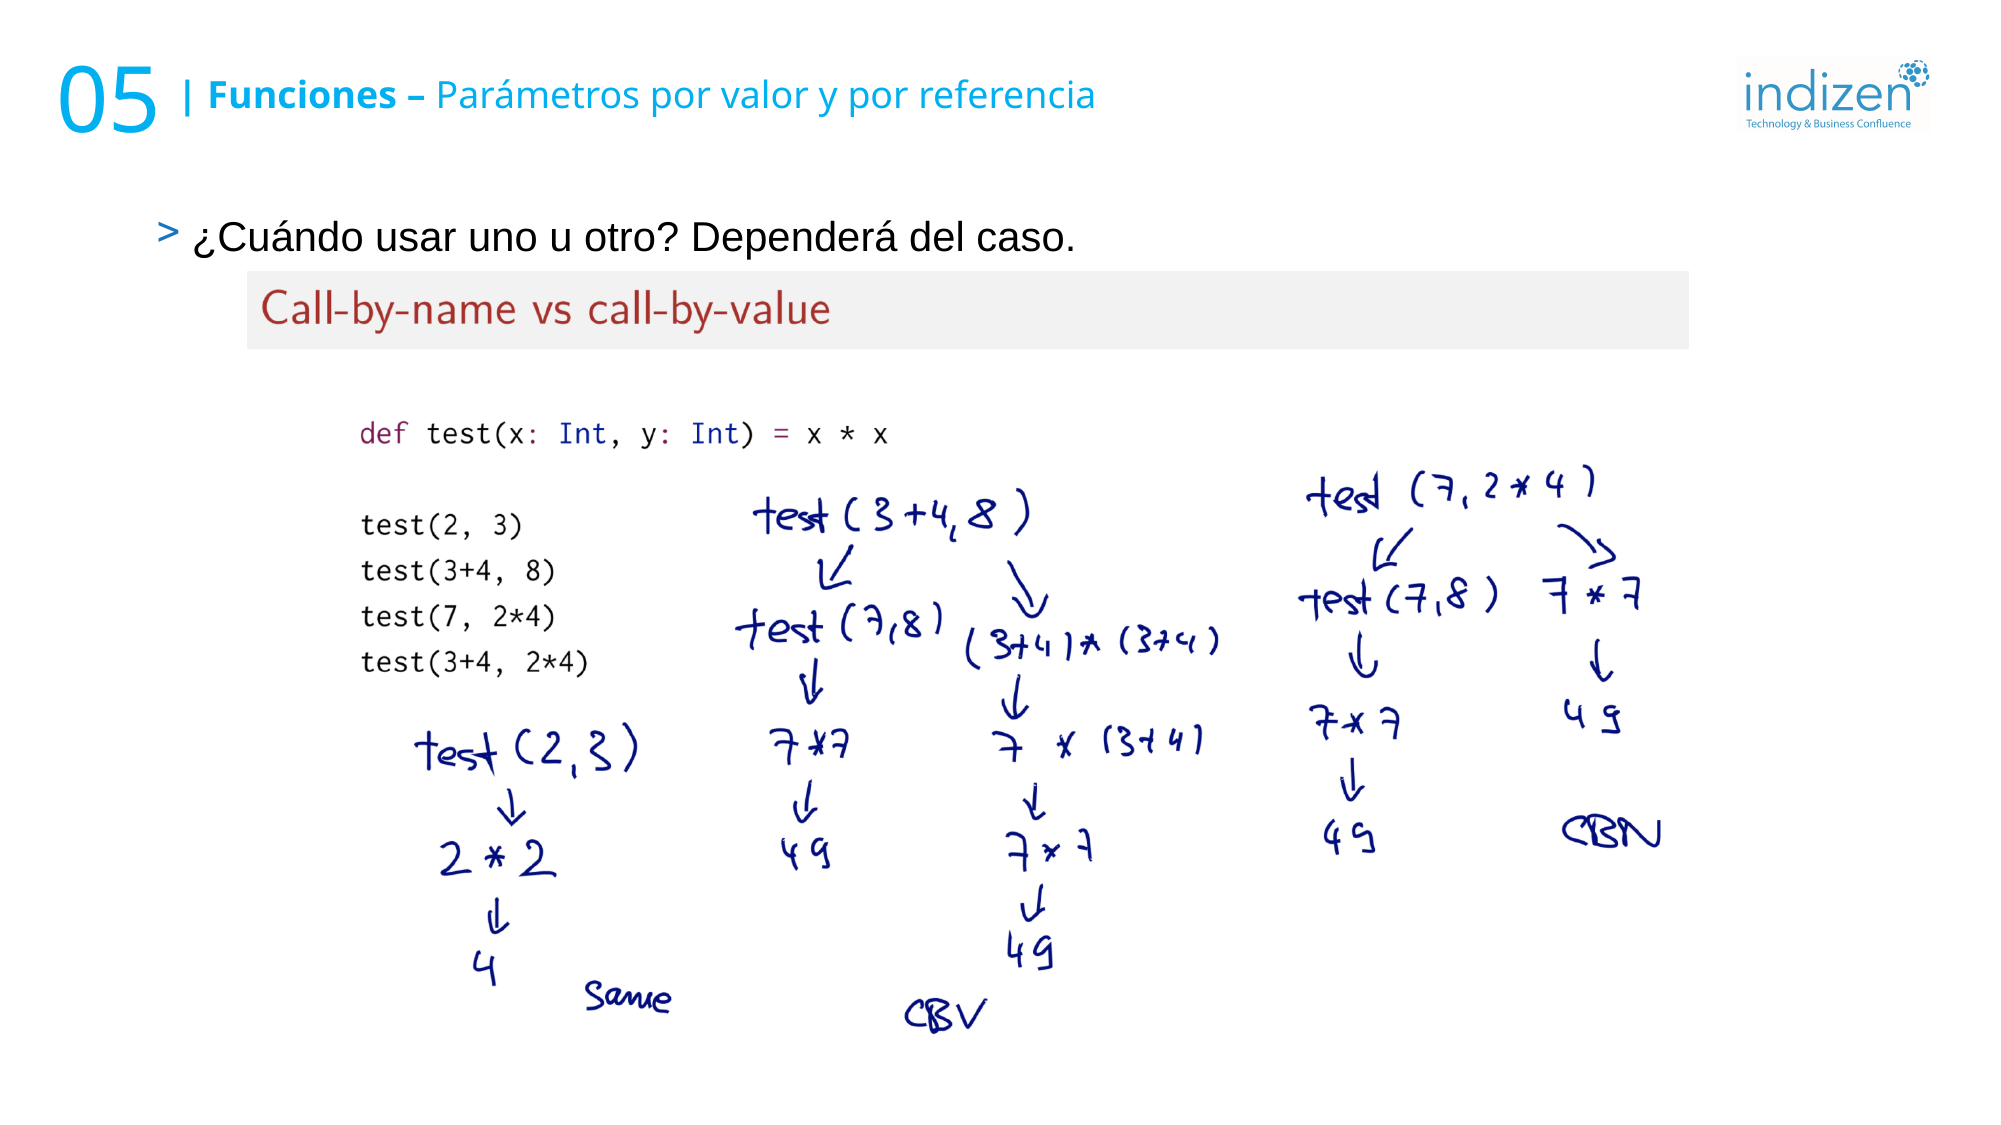

05
| Funciones – Parámetros por valor y por referencia
¿Cuándo usar uno u otro? Dependerá del caso.